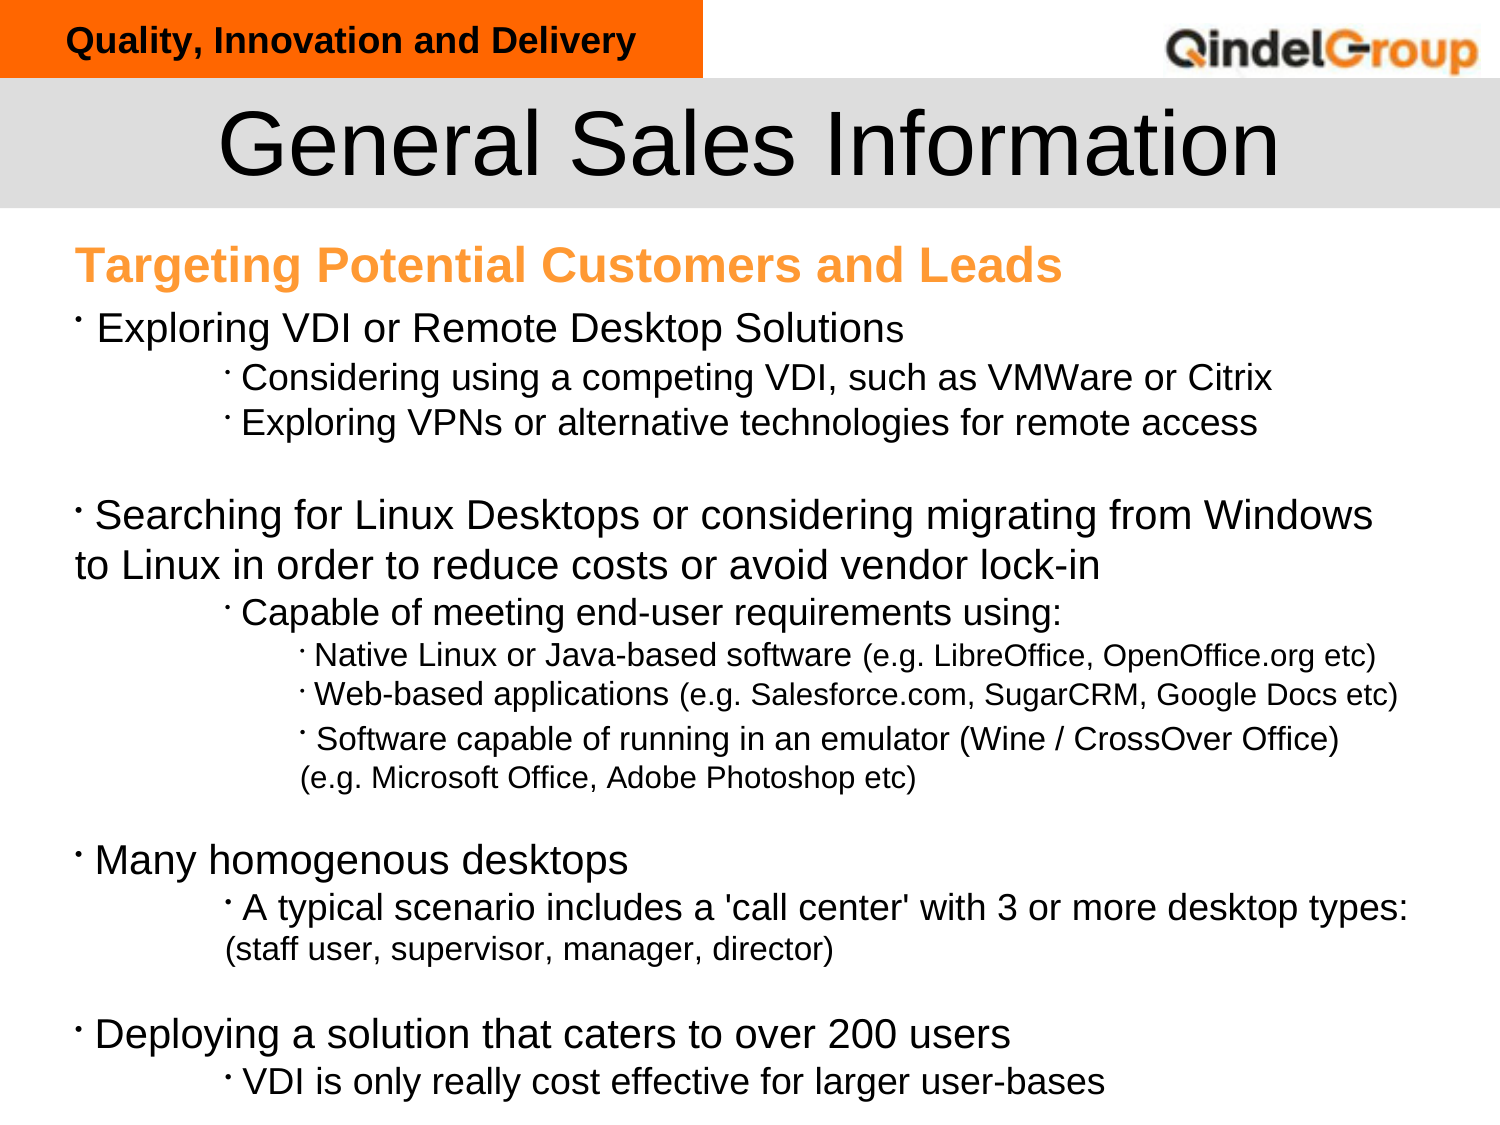

# General Sales Information
Targeting Potential Customers and Leads
 Exploring VDI or Remote Desktop Solutions
 Considering using a competing VDI, such as VMWare or Citrix
 Exploring VPNs or alternative technologies for remote access
 Searching for Linux Desktops or considering migrating from Windows to Linux in order to reduce costs or avoid vendor lock-in
 Capable of meeting end-user requirements using:
 Native Linux or Java-based software (e.g. LibreOffice, OpenOffice.org etc)
 Web-based applications (e.g. Salesforce.com, SugarCRM, Google Docs etc)
 Software capable of running in an emulator (Wine / CrossOver Office) (e.g. Microsoft Office, Adobe Photoshop etc)
 Many homogenous desktops
 A typical scenario includes a 'call center' with 3 or more desktop types: (staff user, supervisor, manager, director)
 Deploying a solution that caters to over 200 users
 VDI is only really cost effective for larger user-bases